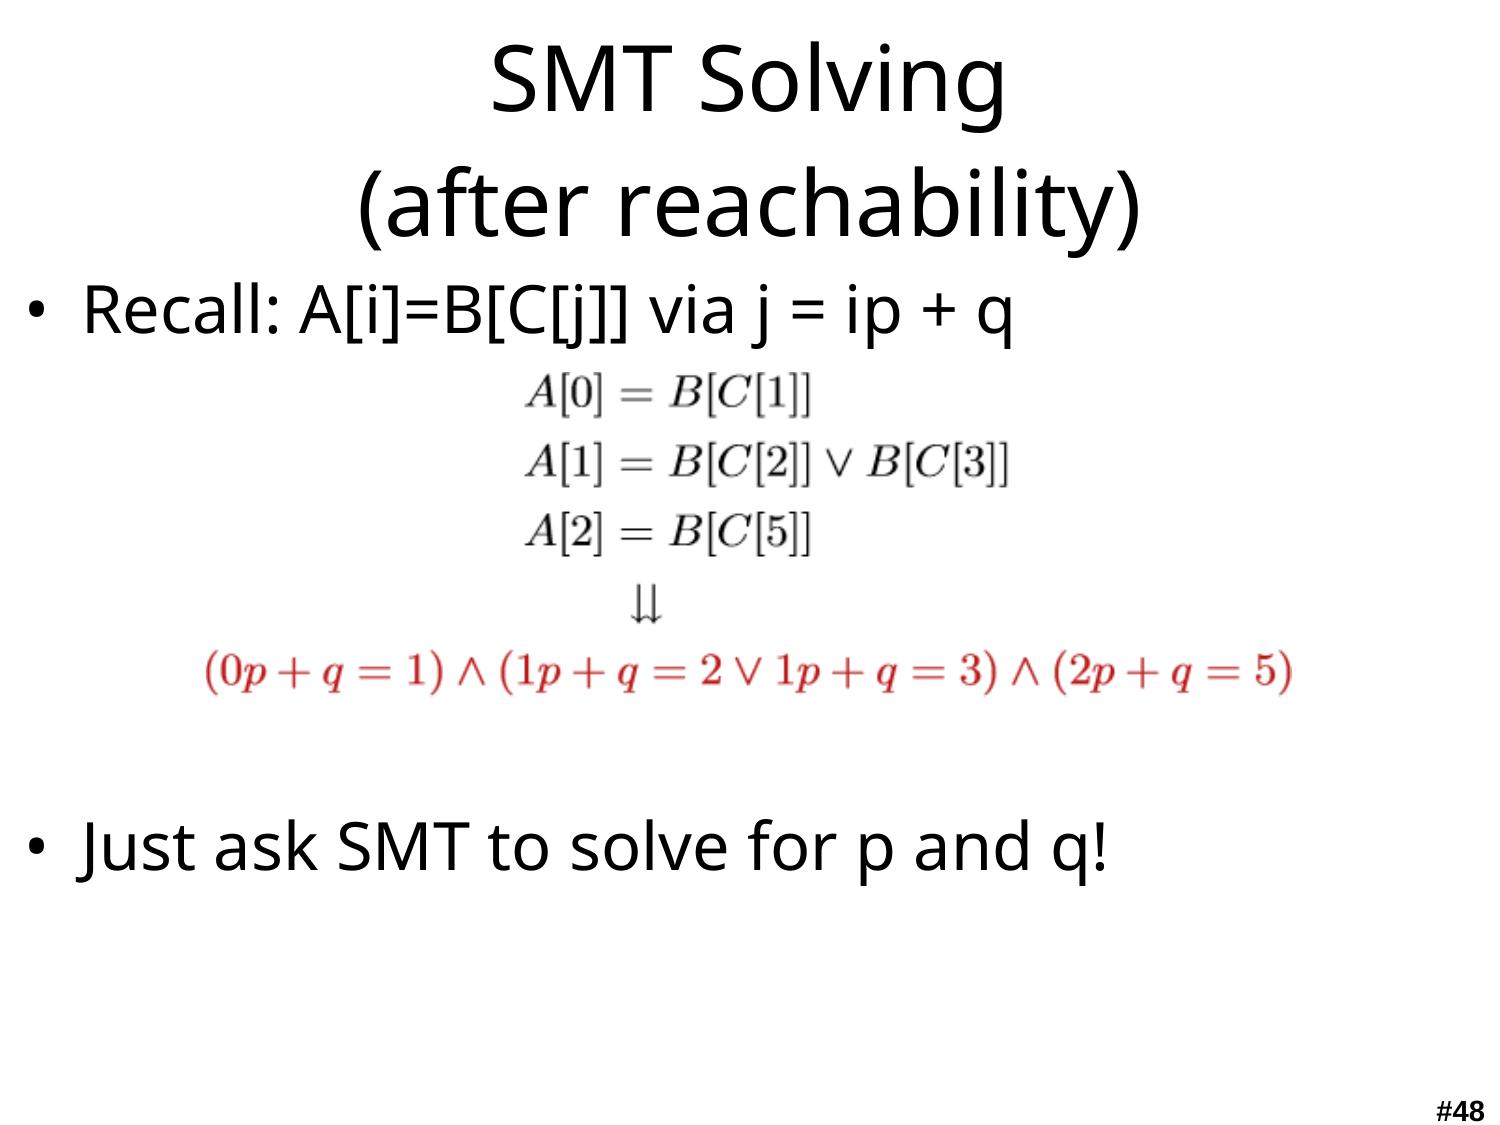

# SMT Solving (after reachability)
Recall: A[i]=B[C[j]] via j = ip + q
Just ask SMT to solve for p and q!
48